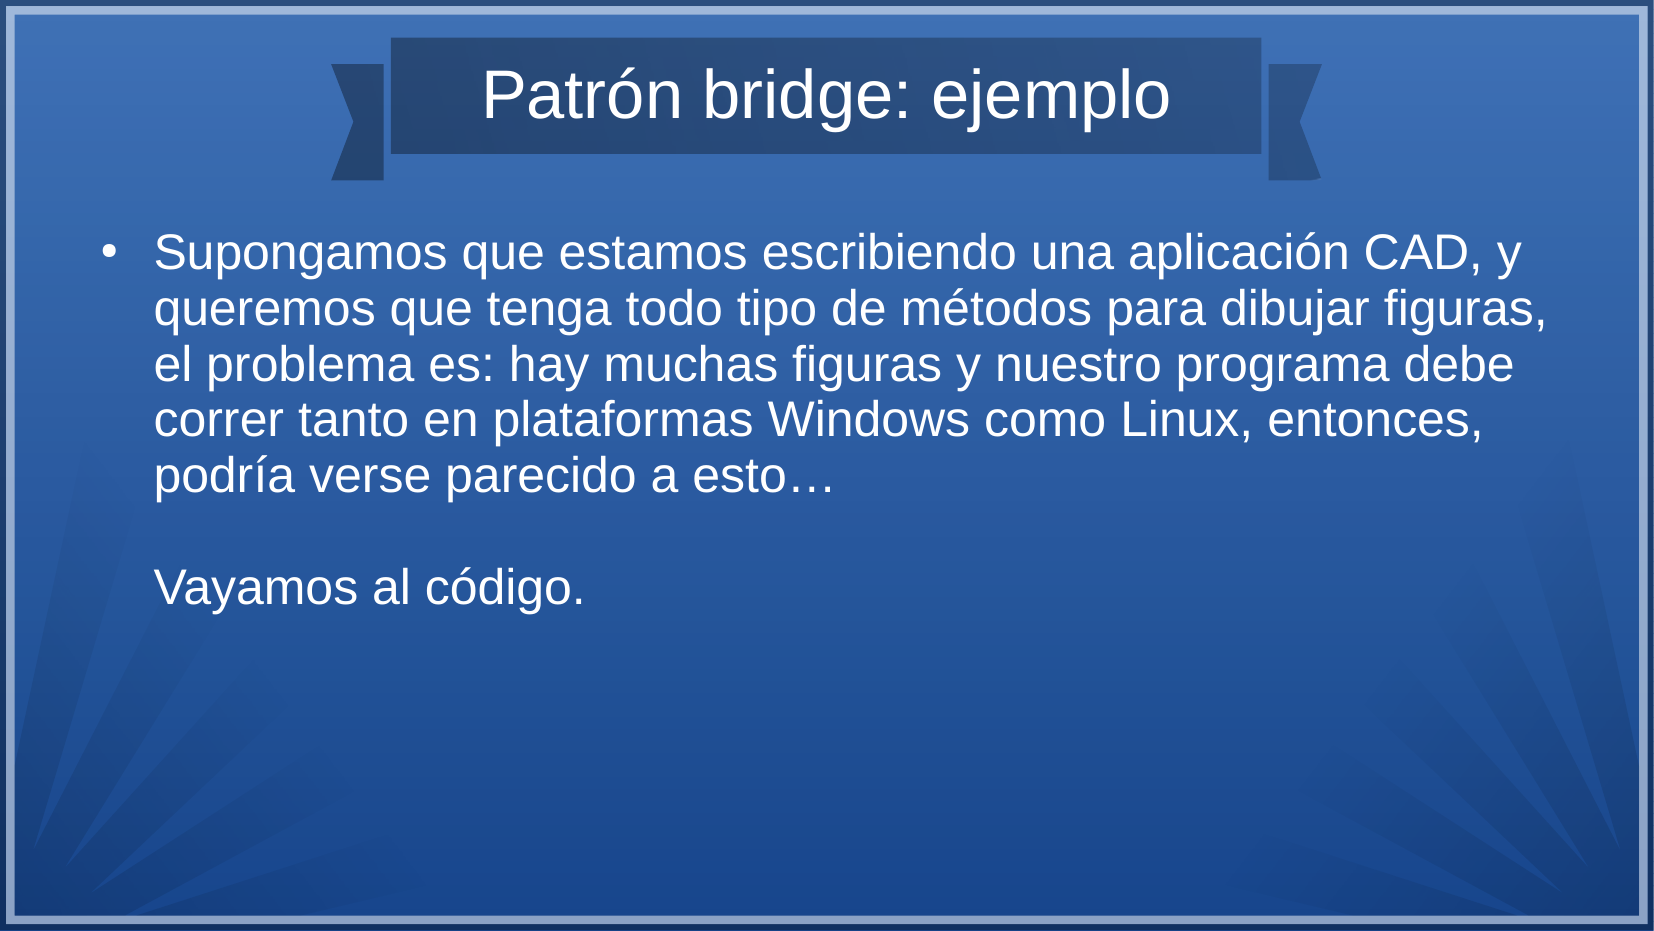

# Patrón bridge: ejemplo
Supongamos que estamos escribiendo una aplicación CAD, y queremos que tenga todo tipo de métodos para dibujar figuras, el problema es: hay muchas figuras y nuestro programa debe correr tanto en plataformas Windows como Linux, entonces, podría verse parecido a esto…
Vayamos al código.